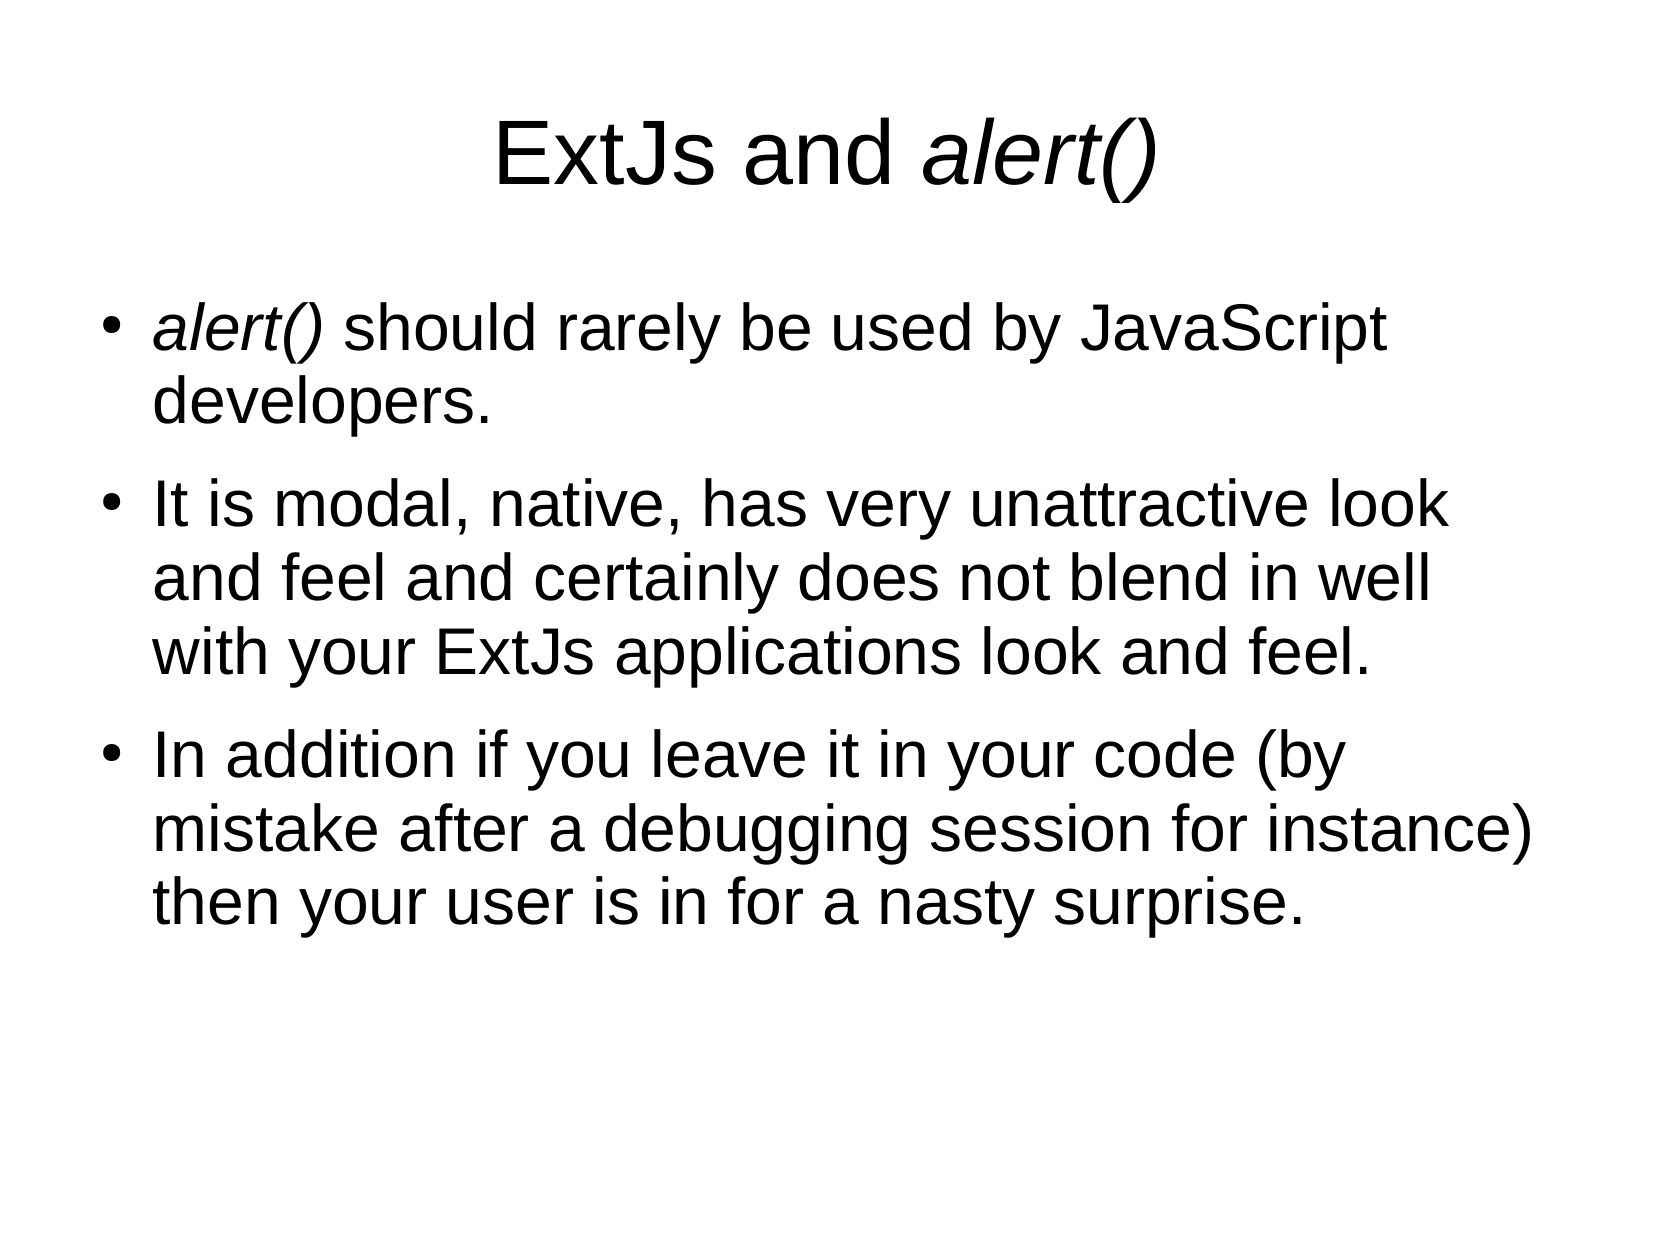

# ExtJs and alert()
alert() should rarely be used by JavaScript developers.
It is modal, native, has very unattractive look and feel and certainly does not blend in well with your ExtJs applications look and feel.
In addition if you leave it in your code (by mistake after a debugging session for instance) then your user is in for a nasty surprise.